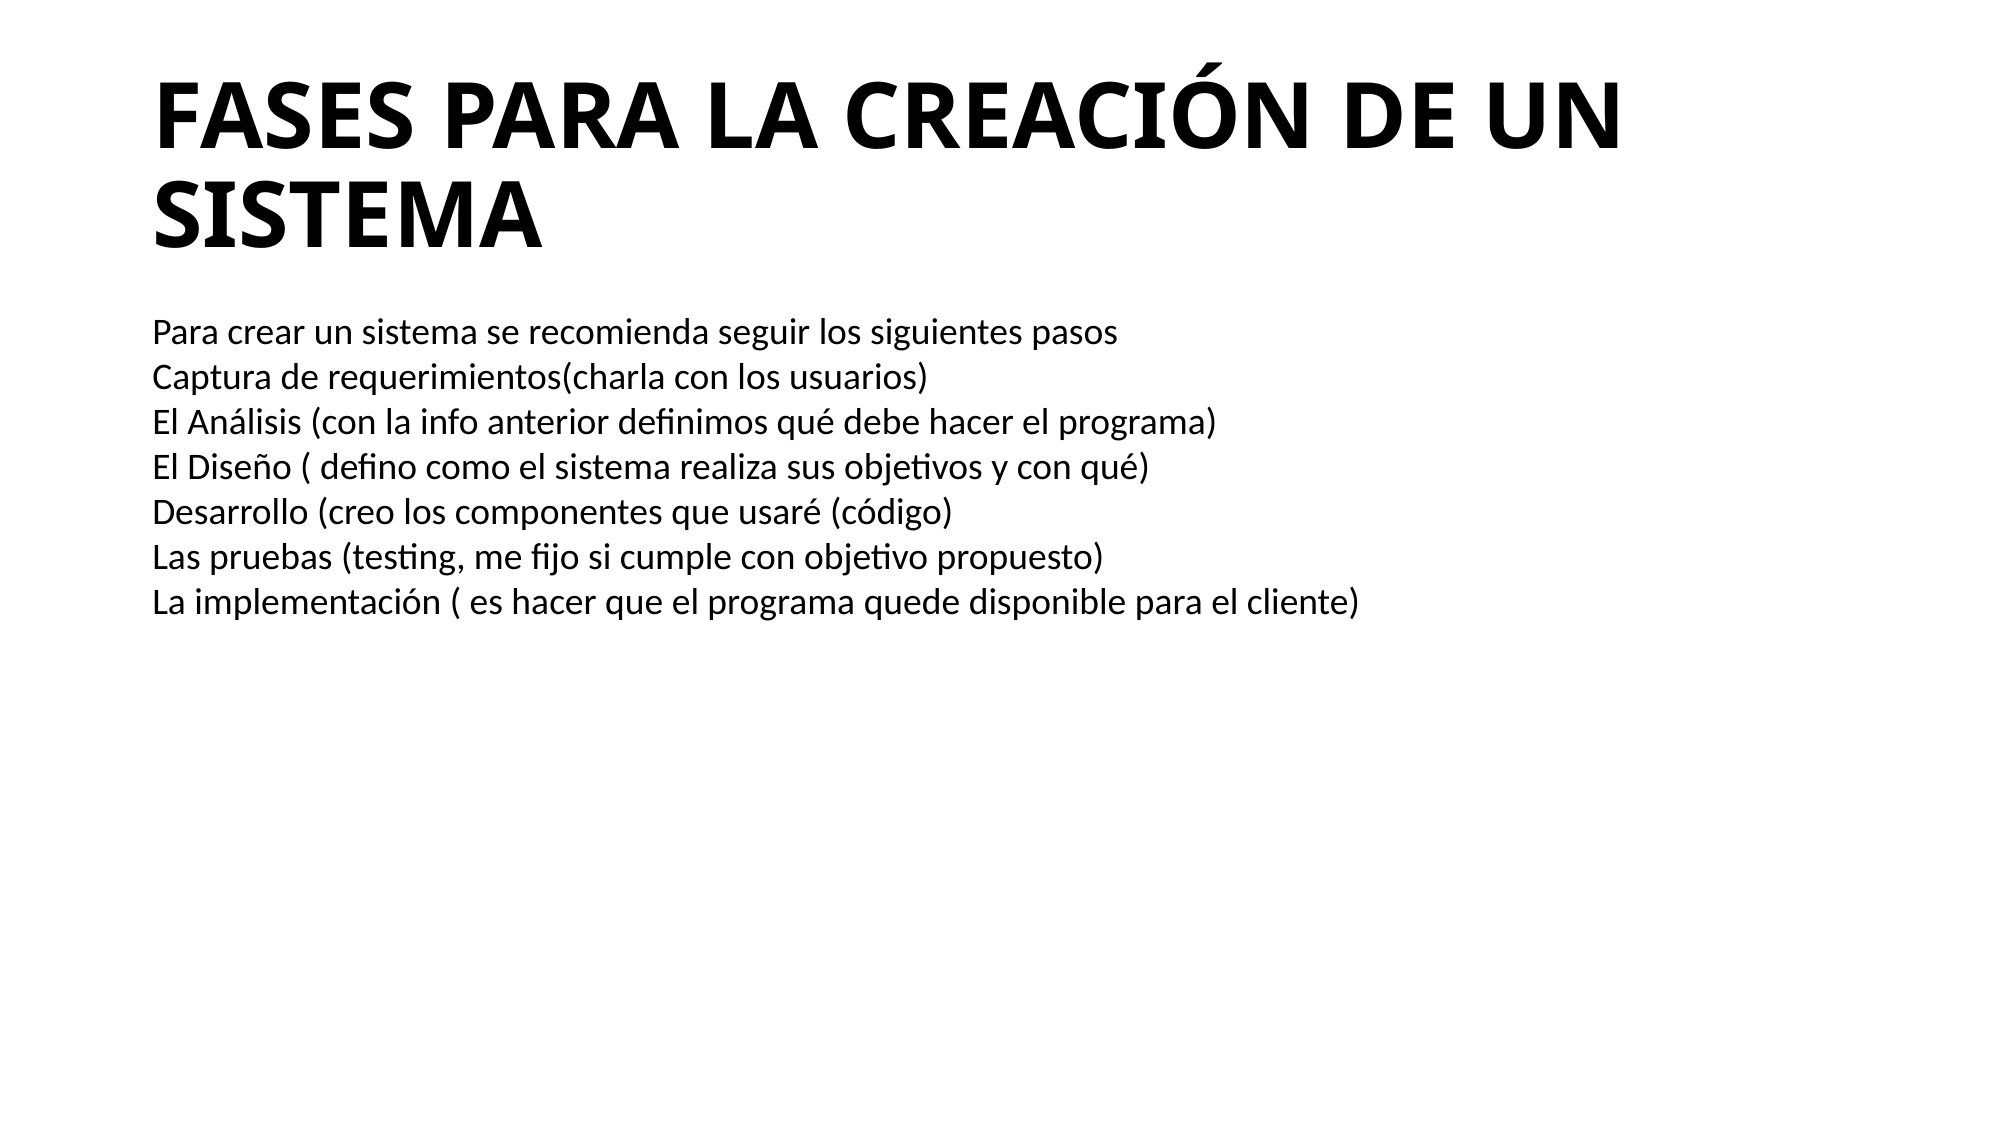

FASES PARA LA CREACIÓN DE UN SISTEMA
Para crear un sistema se recomienda seguir los siguientes pasos
Captura de requerimientos(charla con los usuarios)
El Análisis (con la info anterior definimos qué debe hacer el programa)
El Diseño ( defino como el sistema realiza sus objetivos y con qué)
Desarrollo (creo los componentes que usaré (código)
Las pruebas (testing, me fijo si cumple con objetivo propuesto)
La implementación ( es hacer que el programa quede disponible para el cliente)